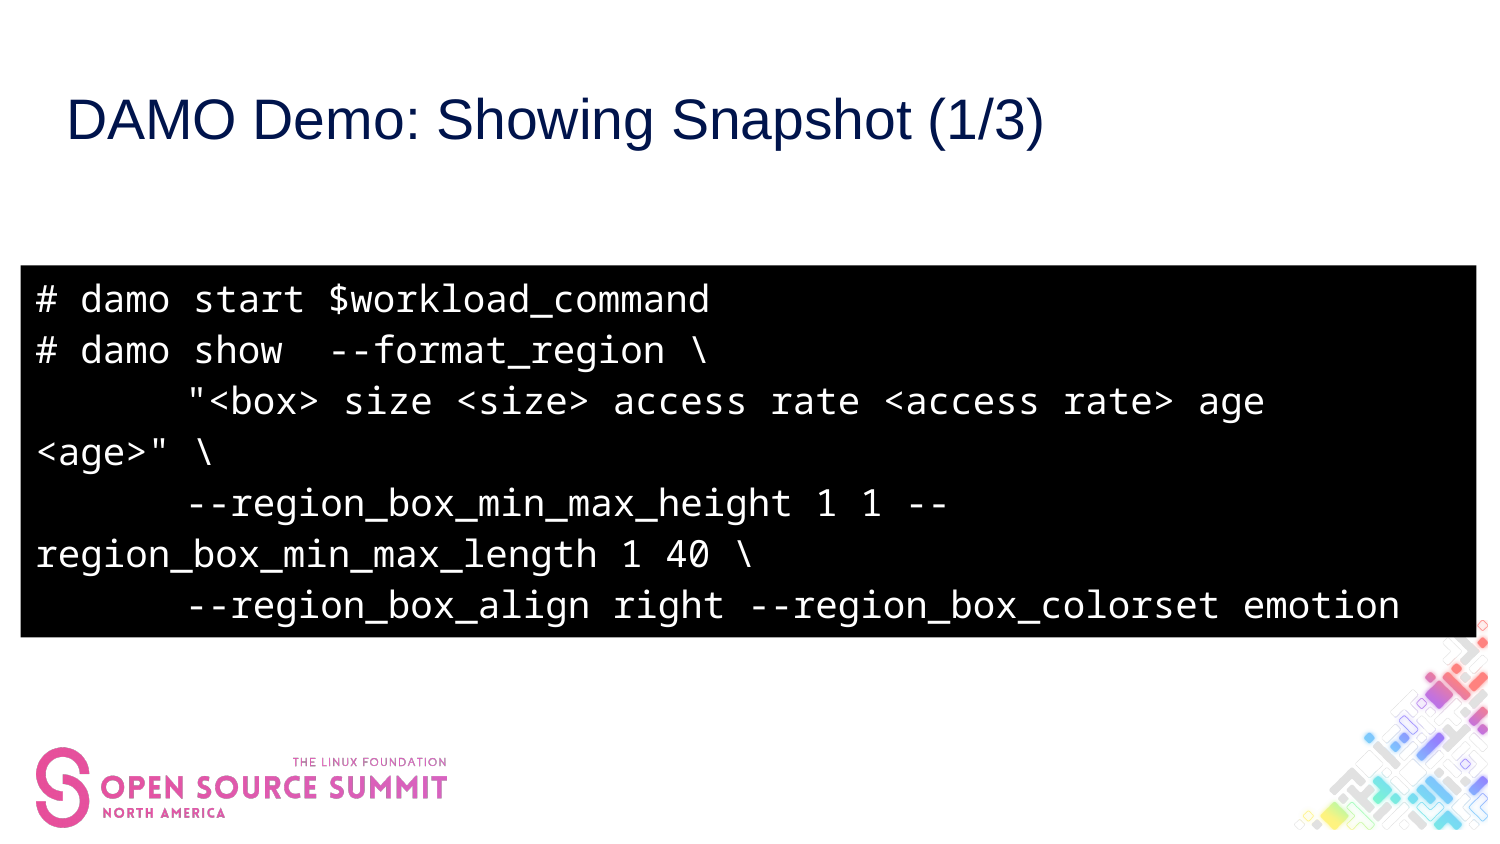

# DAMO Demo: Showing Snapshot (1/3)
# damo start $workload_command
# damo show --format_region \
	"<box> size <size> access rate <access rate> age <age>" \
	--region_box_min_max_height 1 1 --region_box_min_max_length 1 40 \
	--region_box_align right --region_box_colorset emotion